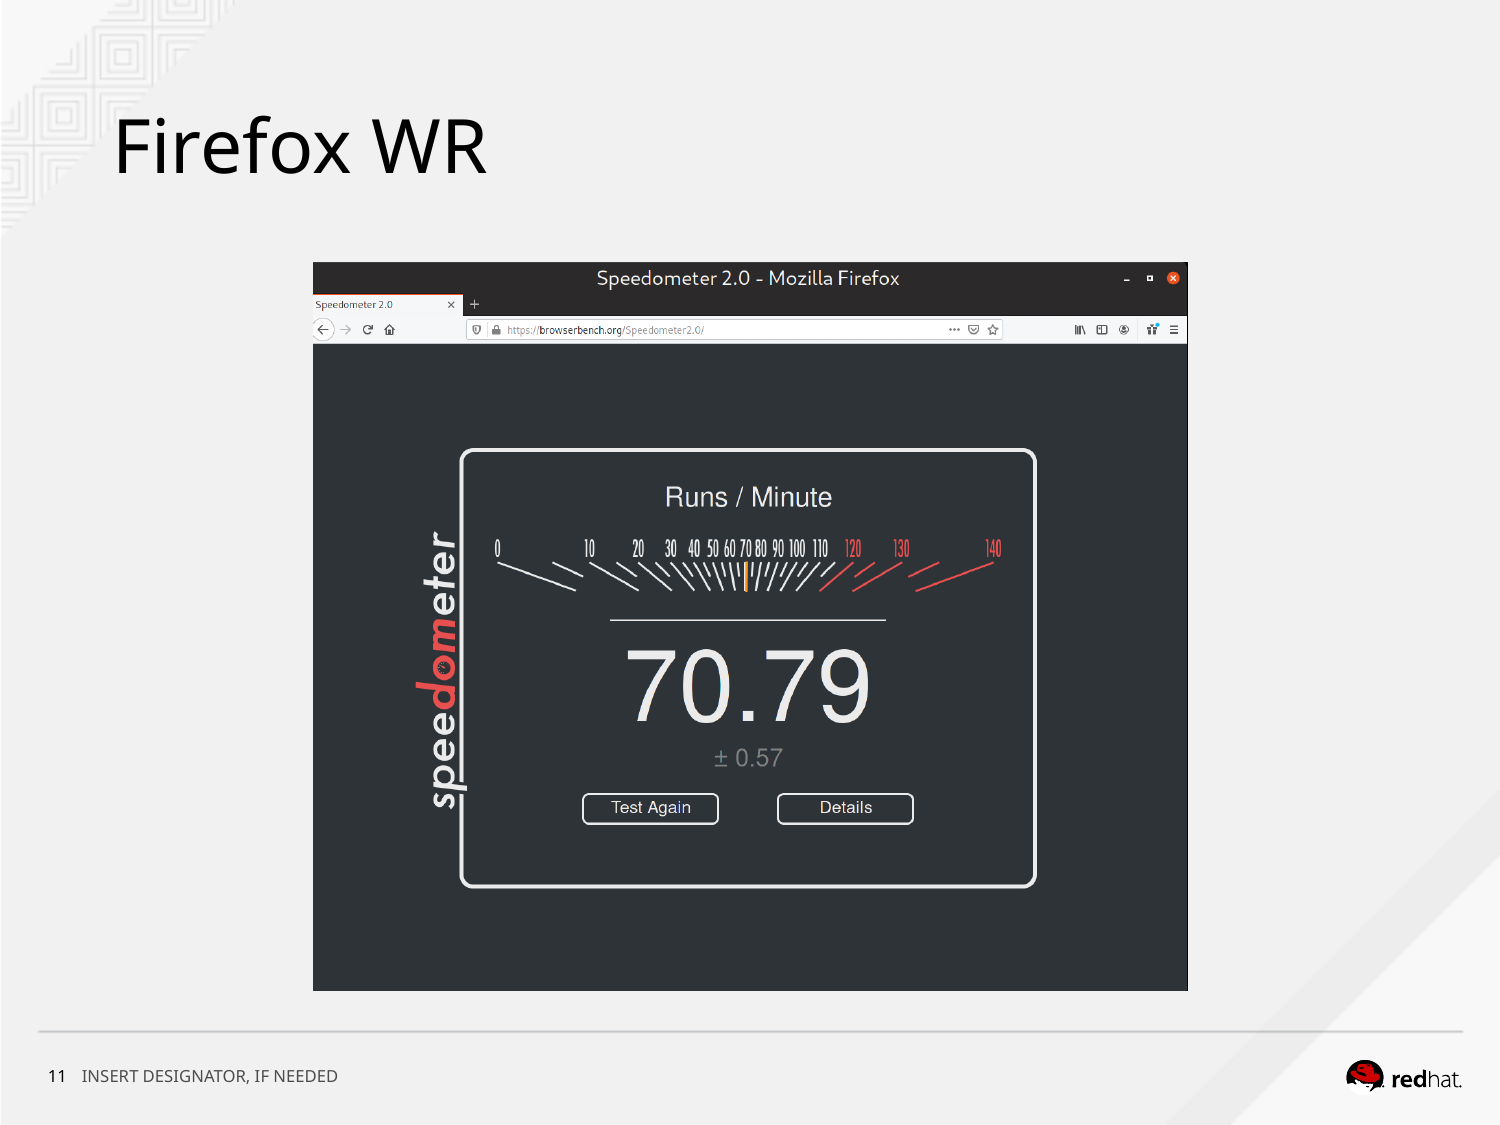

# Firefox WR
11
INSERT DESIGNATOR, IF NEEDED